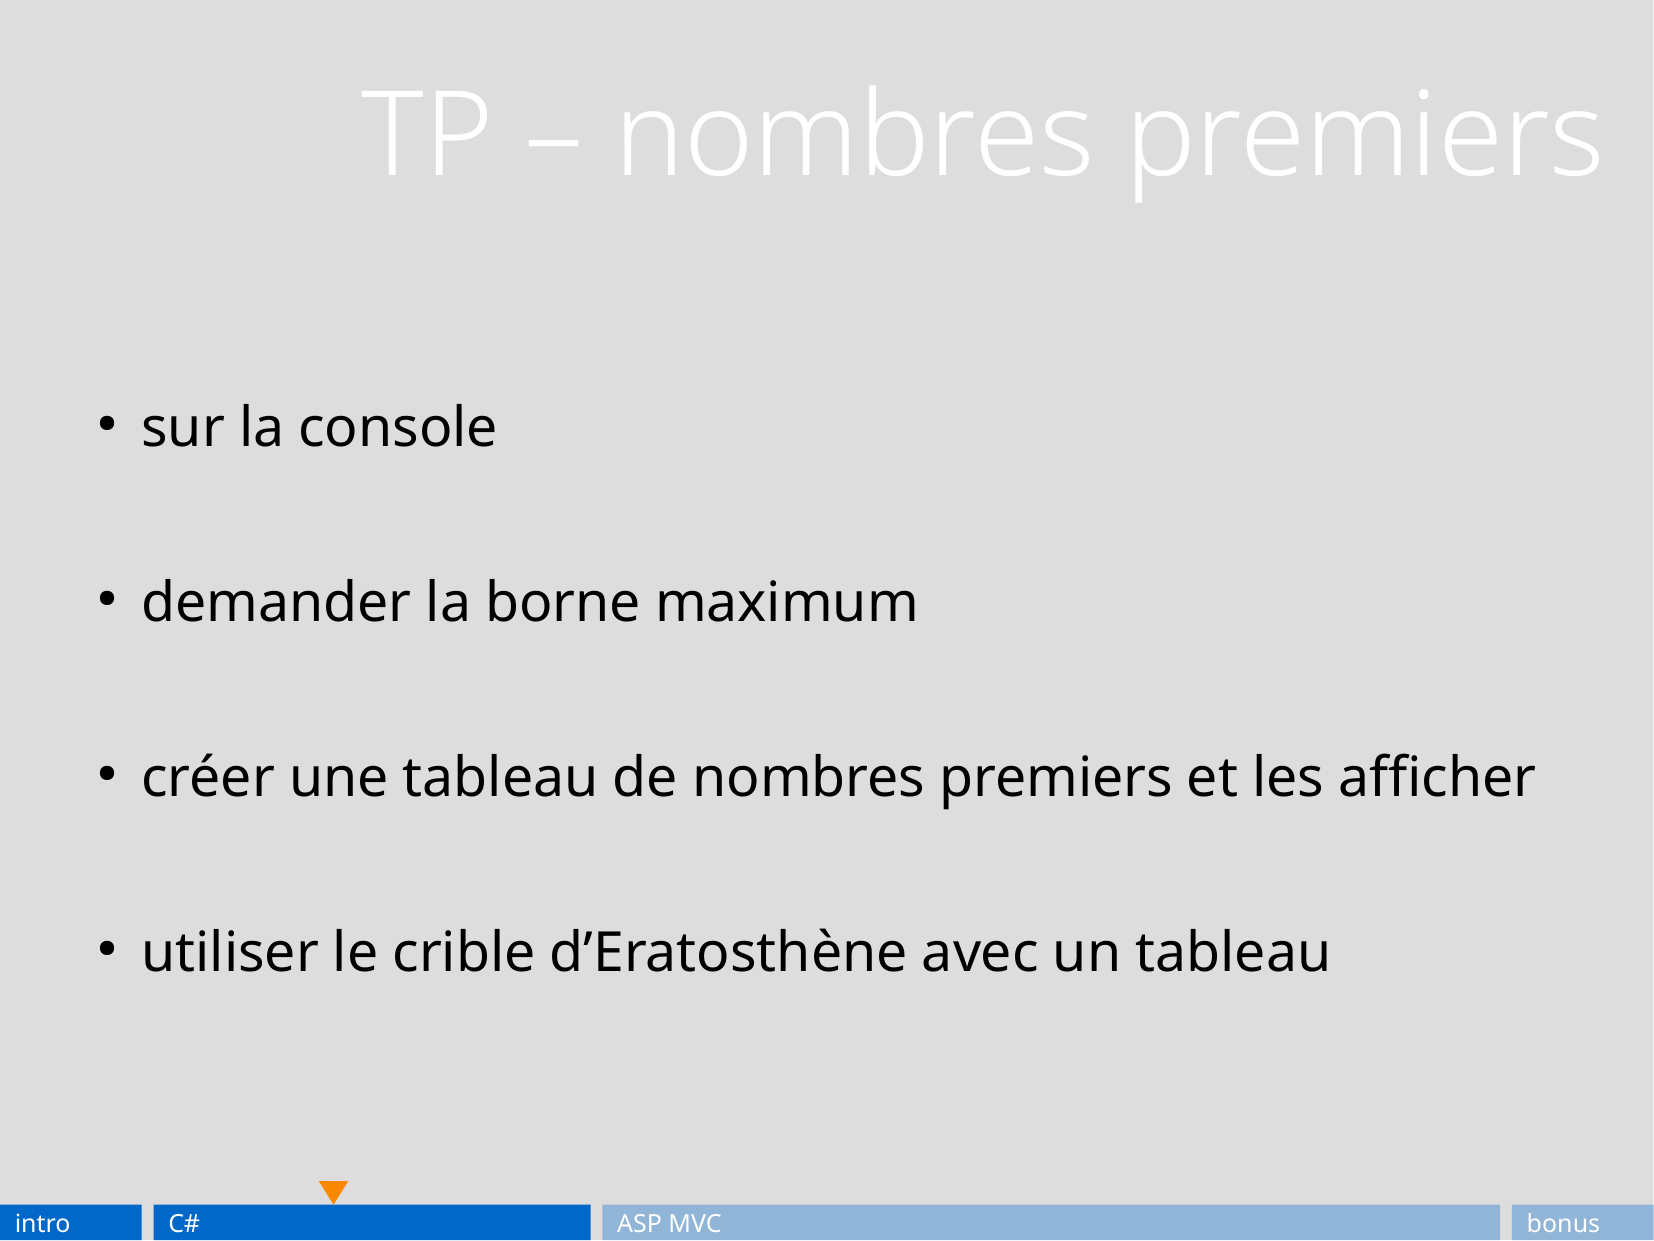

# TP – nombres premiers
sur la console
demander la borne maximum
créer une tableau de nombres premiers et les afficher
utiliser le crible d’Eratosthène avec un tableau
intro
C#
ASP MVC
bonus